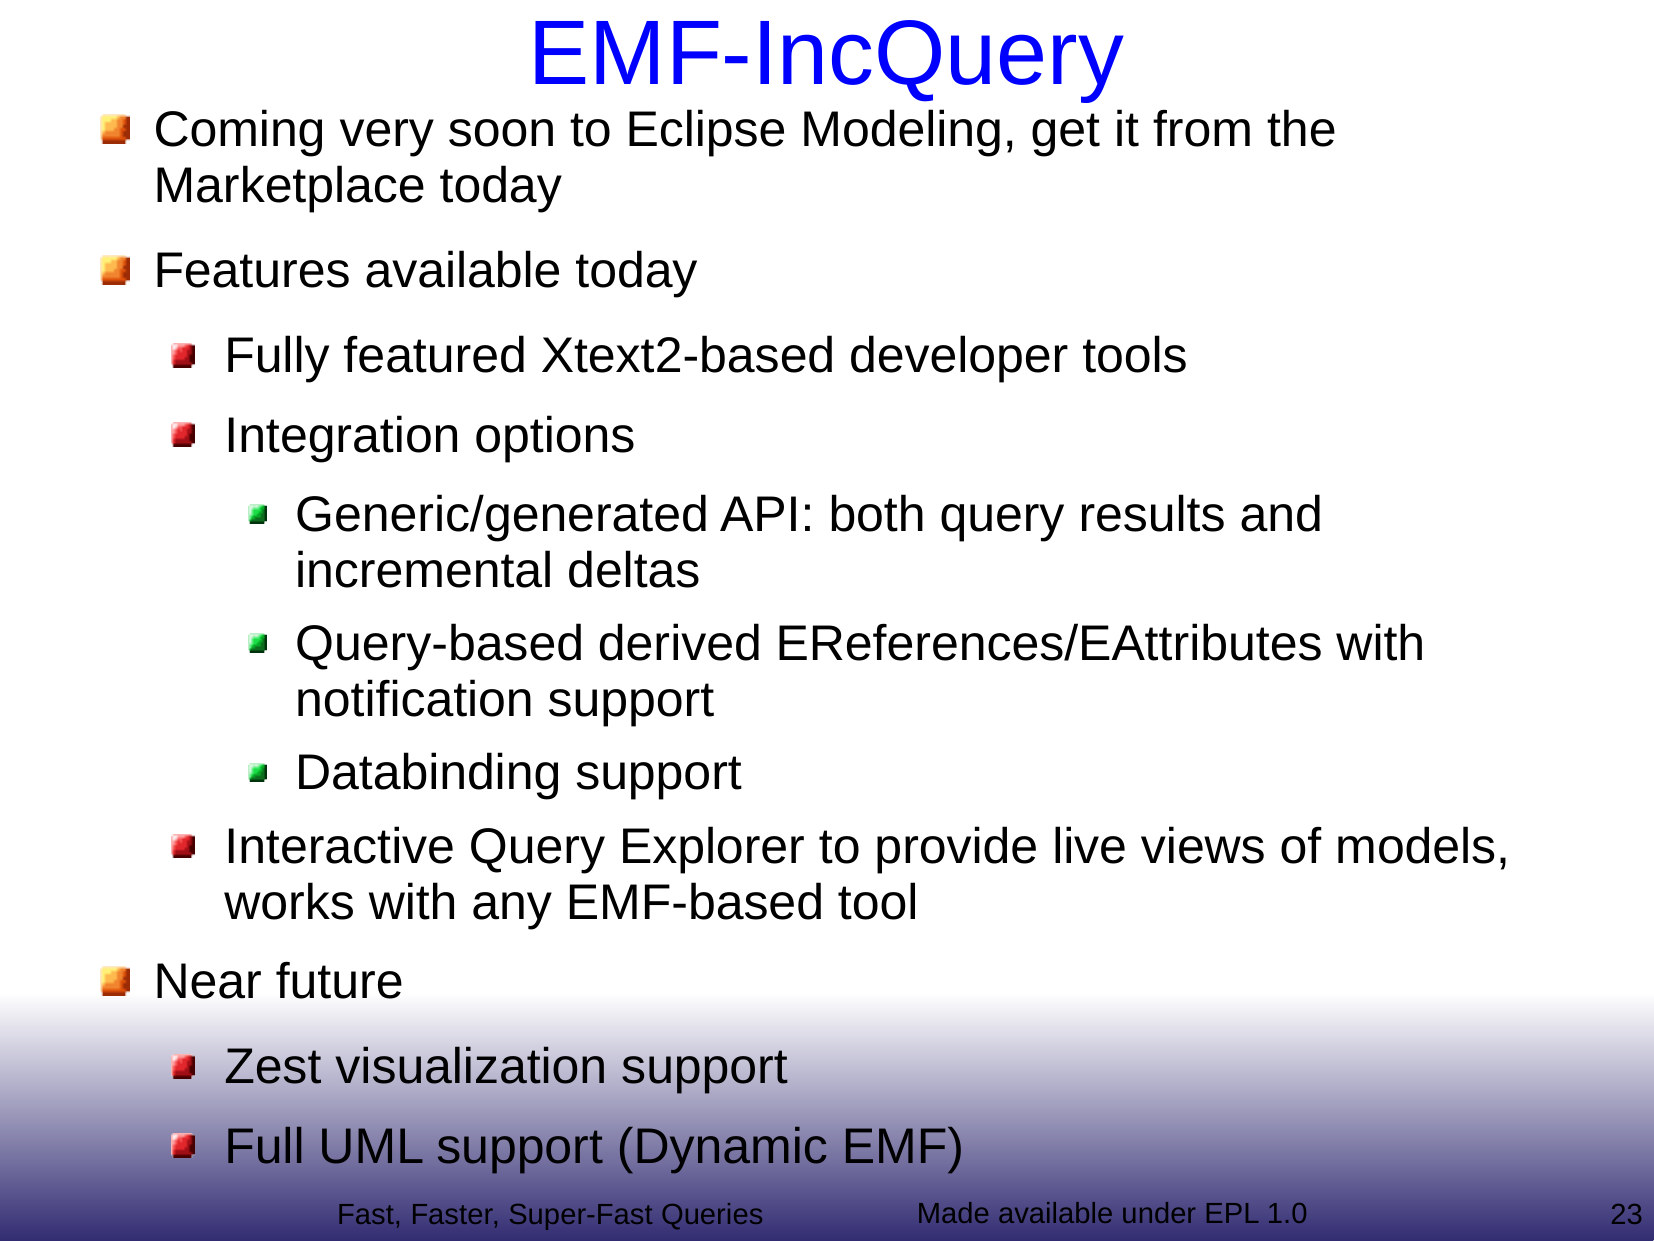

# EMF-IncQuery
Coming very soon to Eclipse Modeling, get it from the Marketplace today
Features available today
Fully featured Xtext2-based developer tools
Integration options
Generic/generated API: both query results and incremental deltas
Query-based derived EReferences/EAttributes with notification support
Databinding support
Interactive Query Explorer to provide live views of models, works with any EMF-based tool
Near future
Zest visualization support
Full UML support (Dynamic EMF)
Fast, Faster, Super-Fast Queries
23